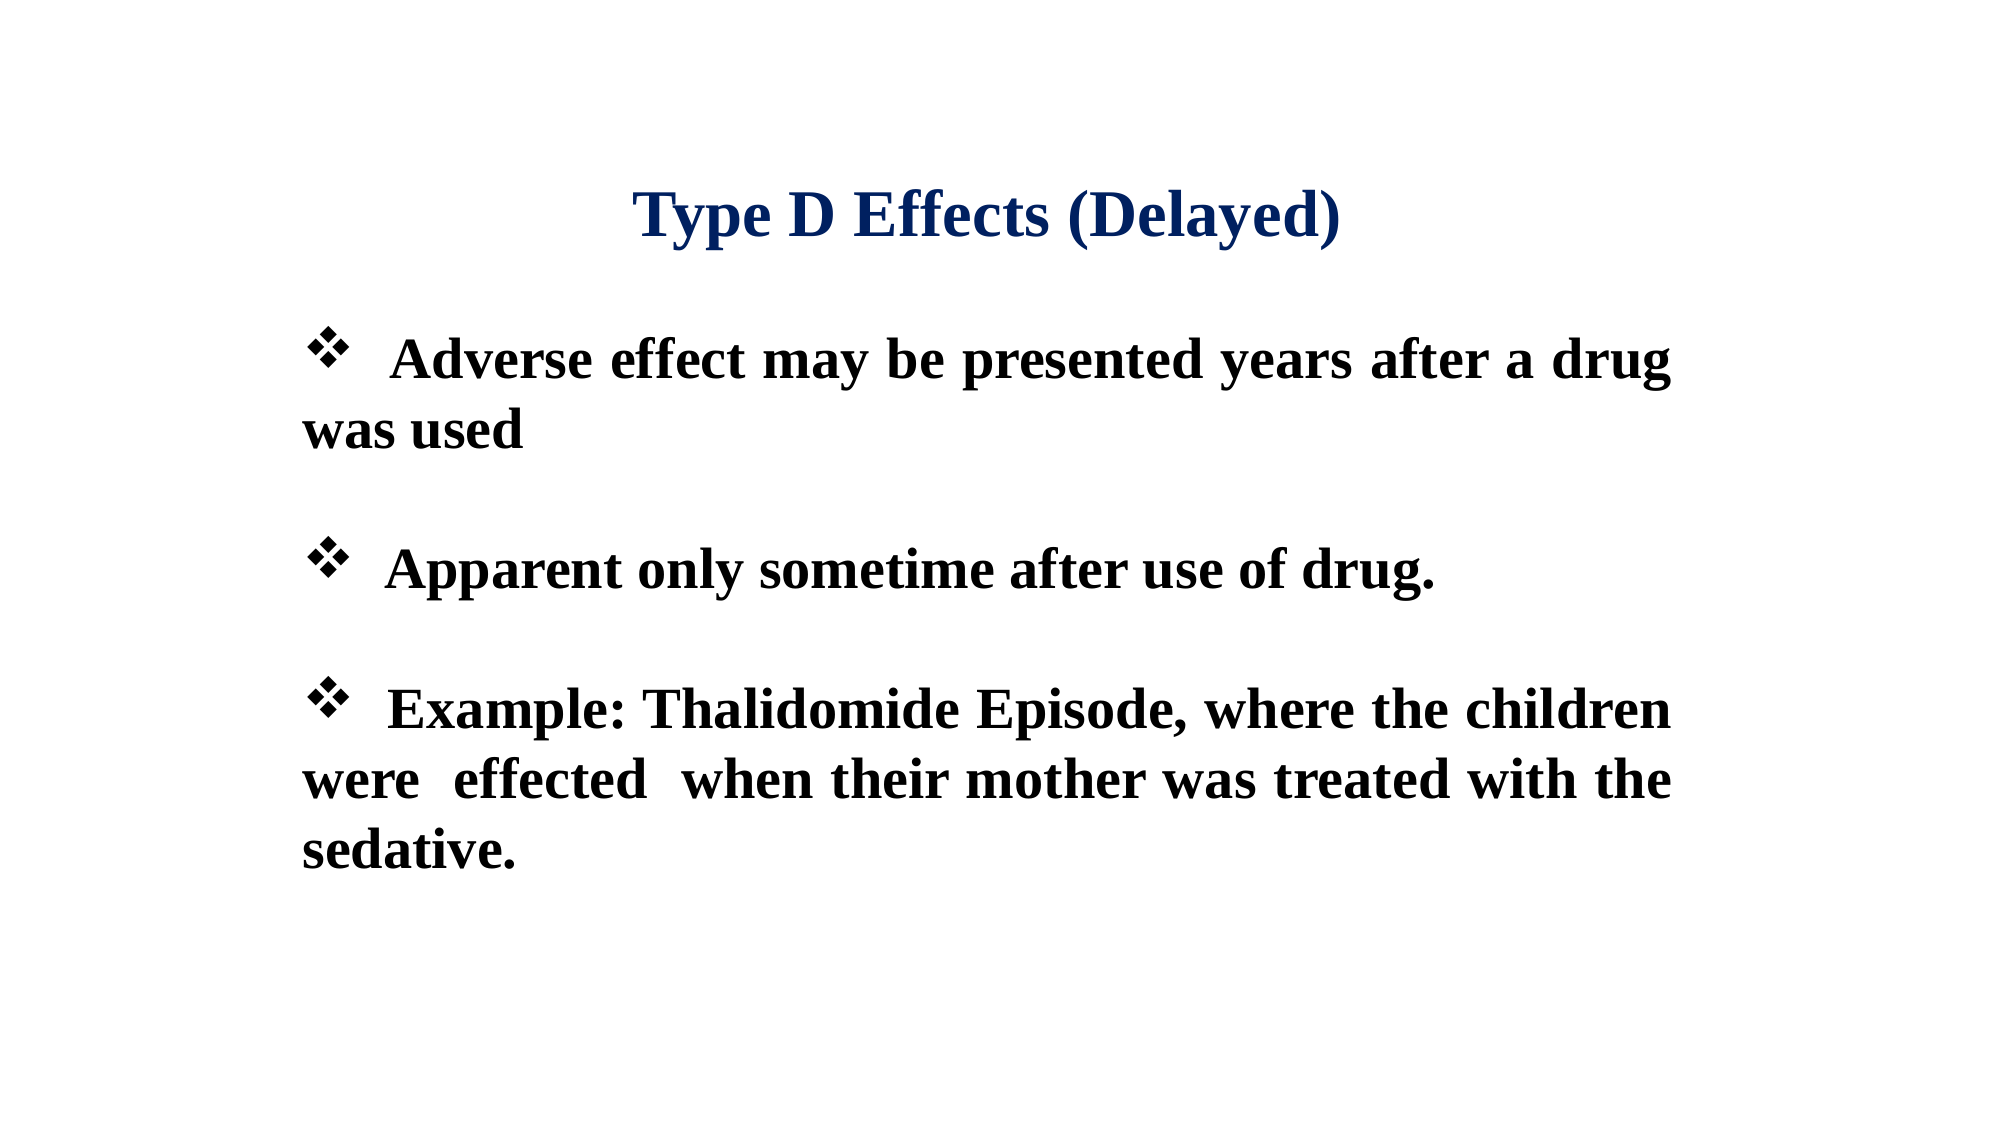

Type D Effects (Delayed)
 Adverse effect may be presented years after a drug was used
 Apparent only sometime after use of drug.
 Example: Thalidomide Episode, where the children were effected when their mother was treated with the sedative.